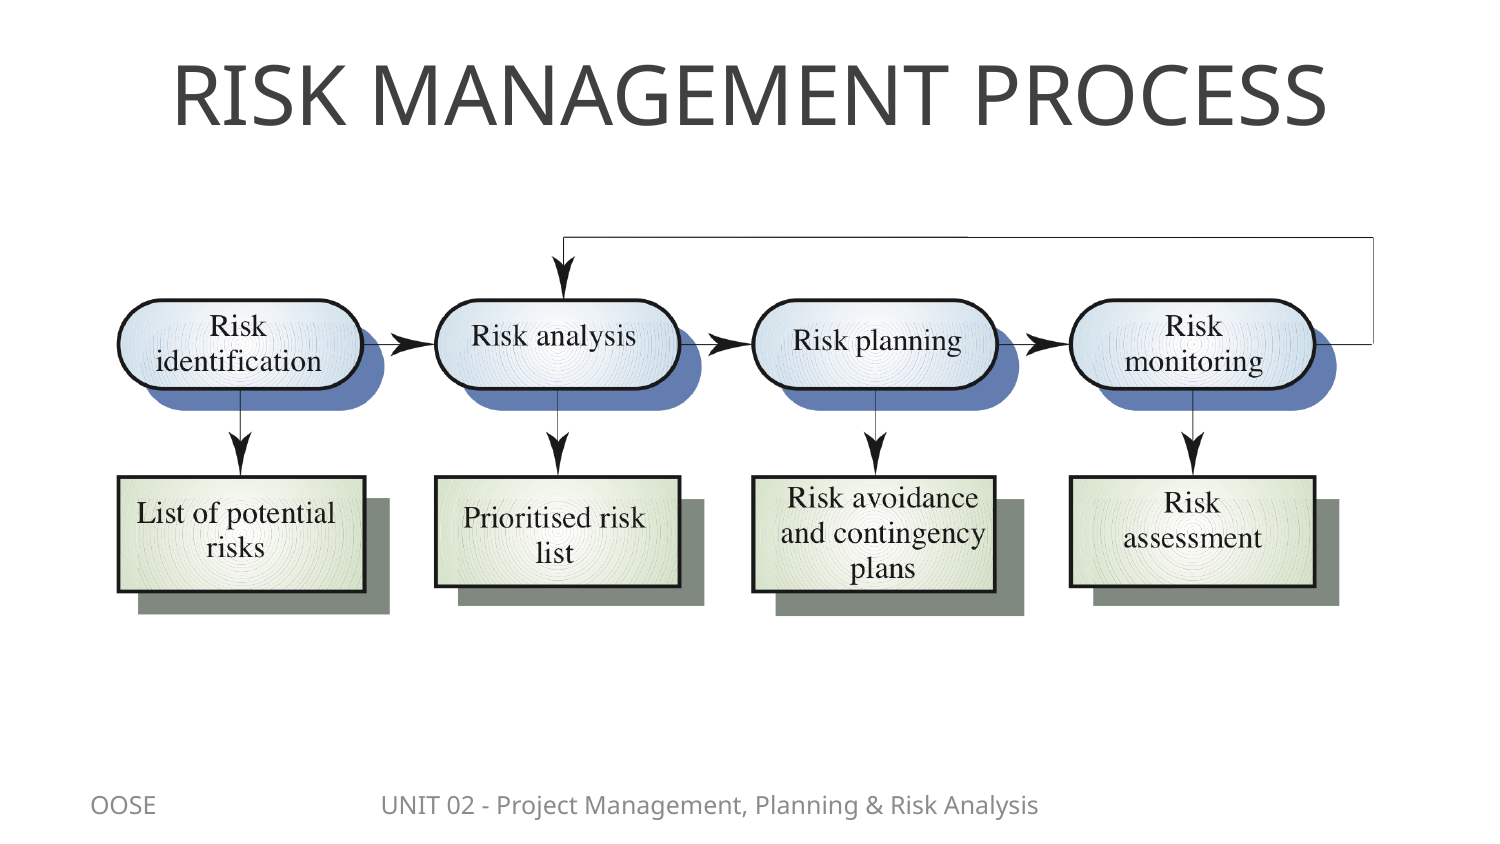

# Risk management process
OOSE
UNIT 02 - Project Management, Planning & Risk Analysis